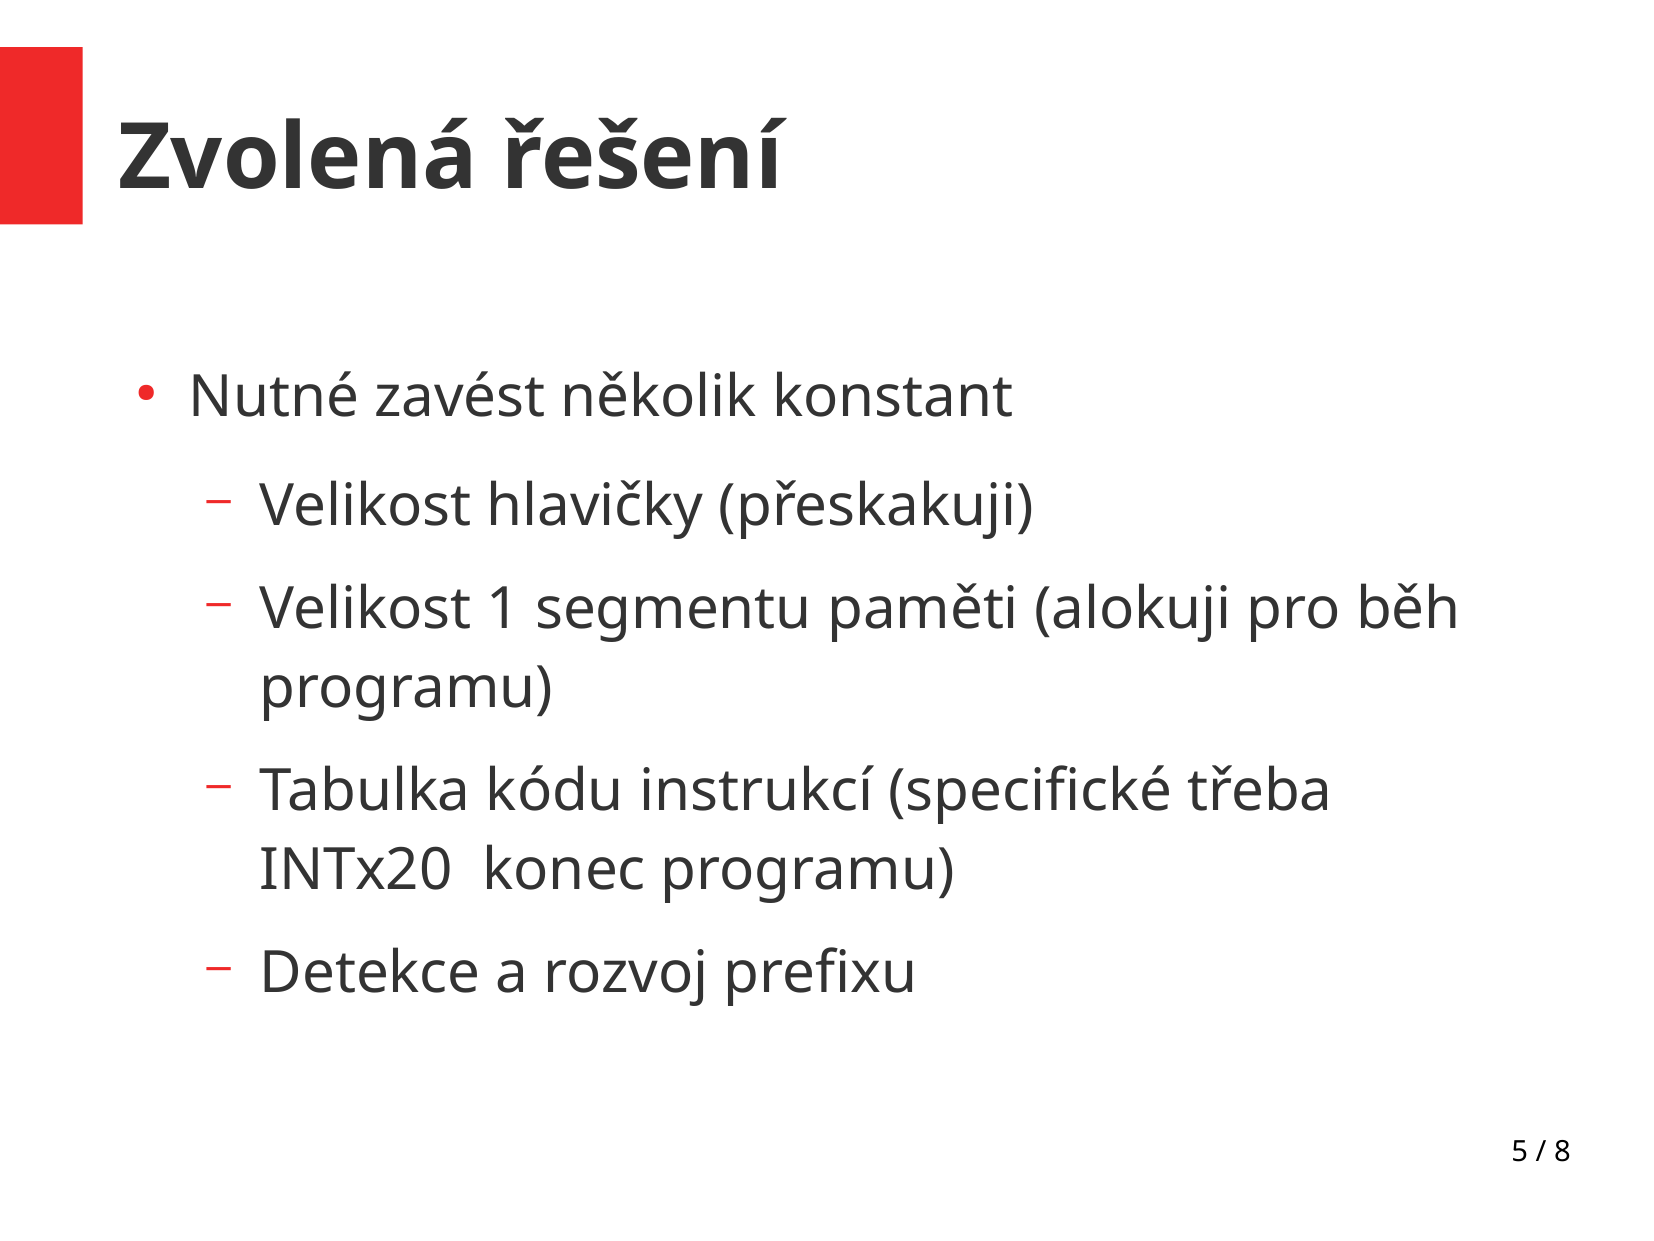

# Zvolená řešení
Nutné zavést několik konstant
Velikost hlavičky (přeskakuji)
Velikost 1 segmentu paměti (alokuji pro běh programu)
Tabulka kódu instrukcí (specifické třeba INTx20 konec programu)
Detekce a rozvoj prefixu
5